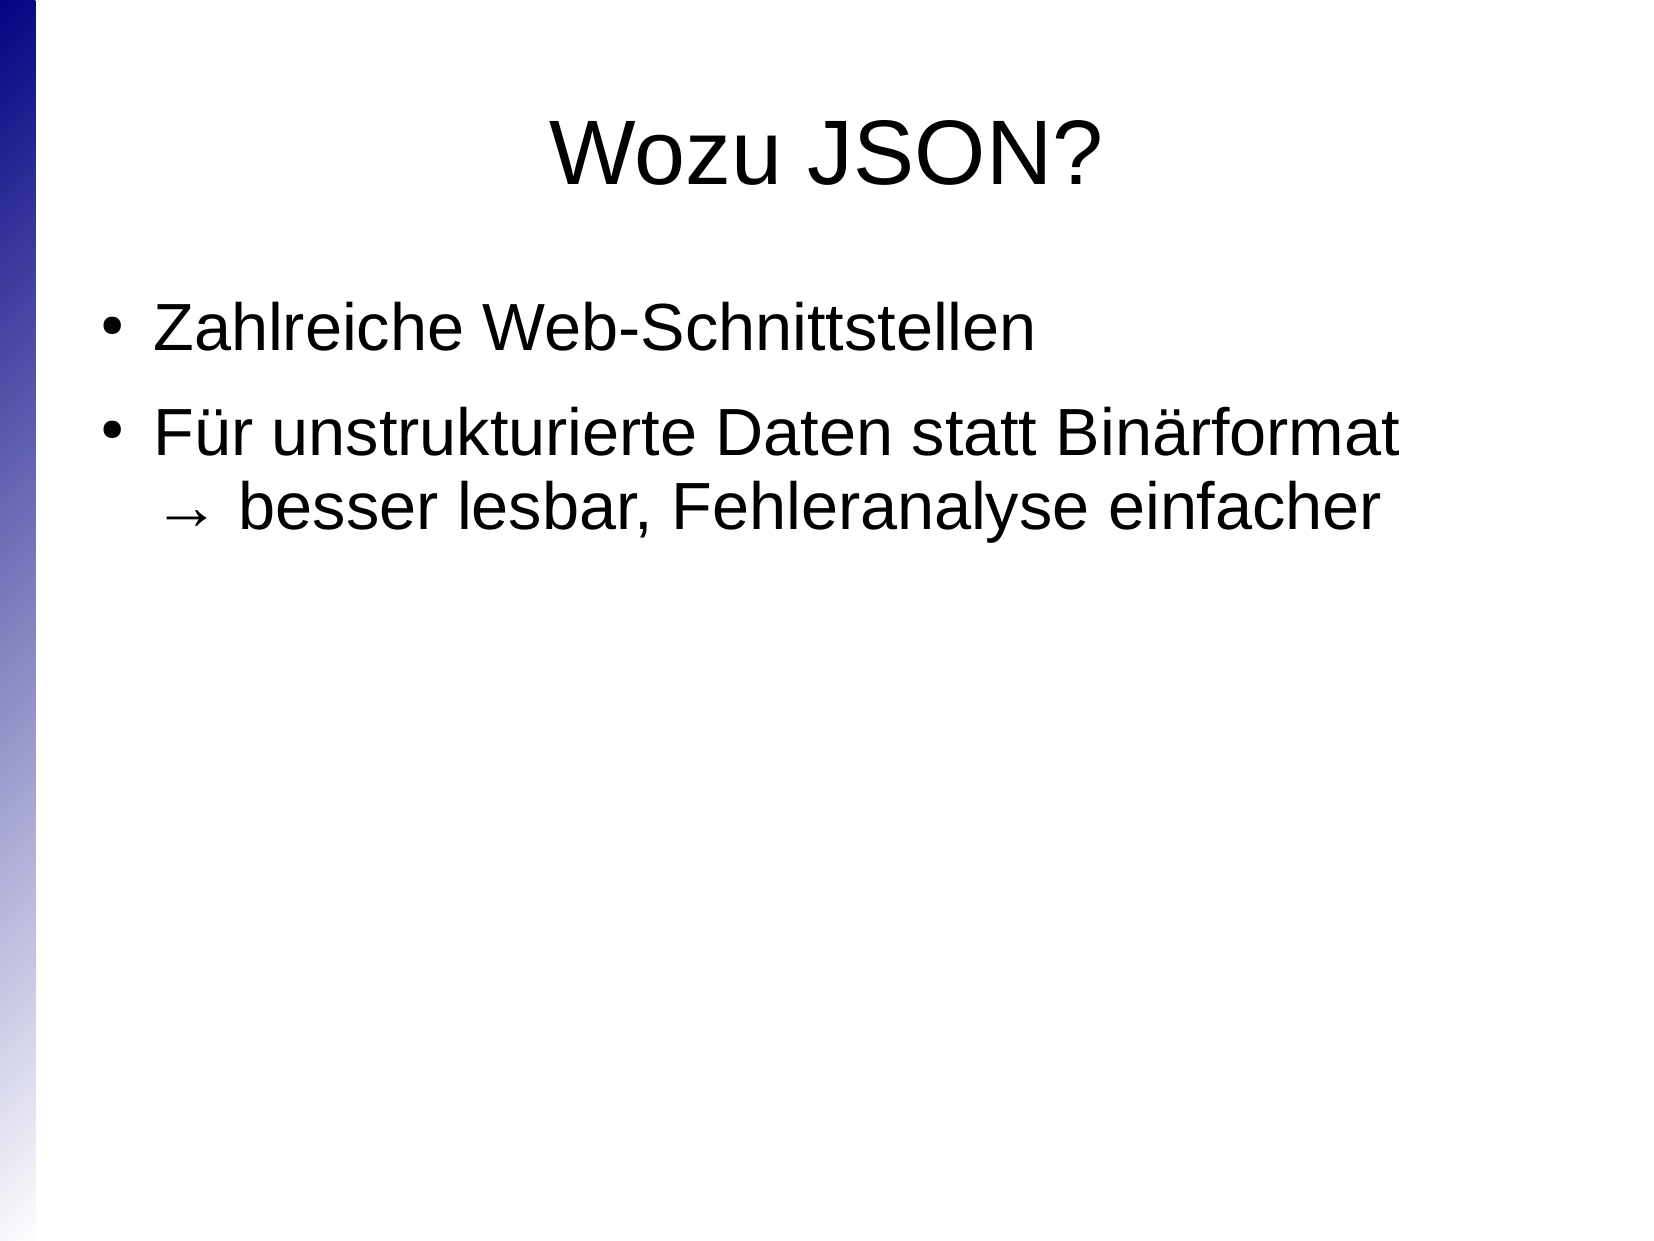

# Wozu JSON?
Zahlreiche Web-Schnittstellen
Für unstrukturierte Daten statt Binärformat
→ besser lesbar, Fehleranalyse einfacher